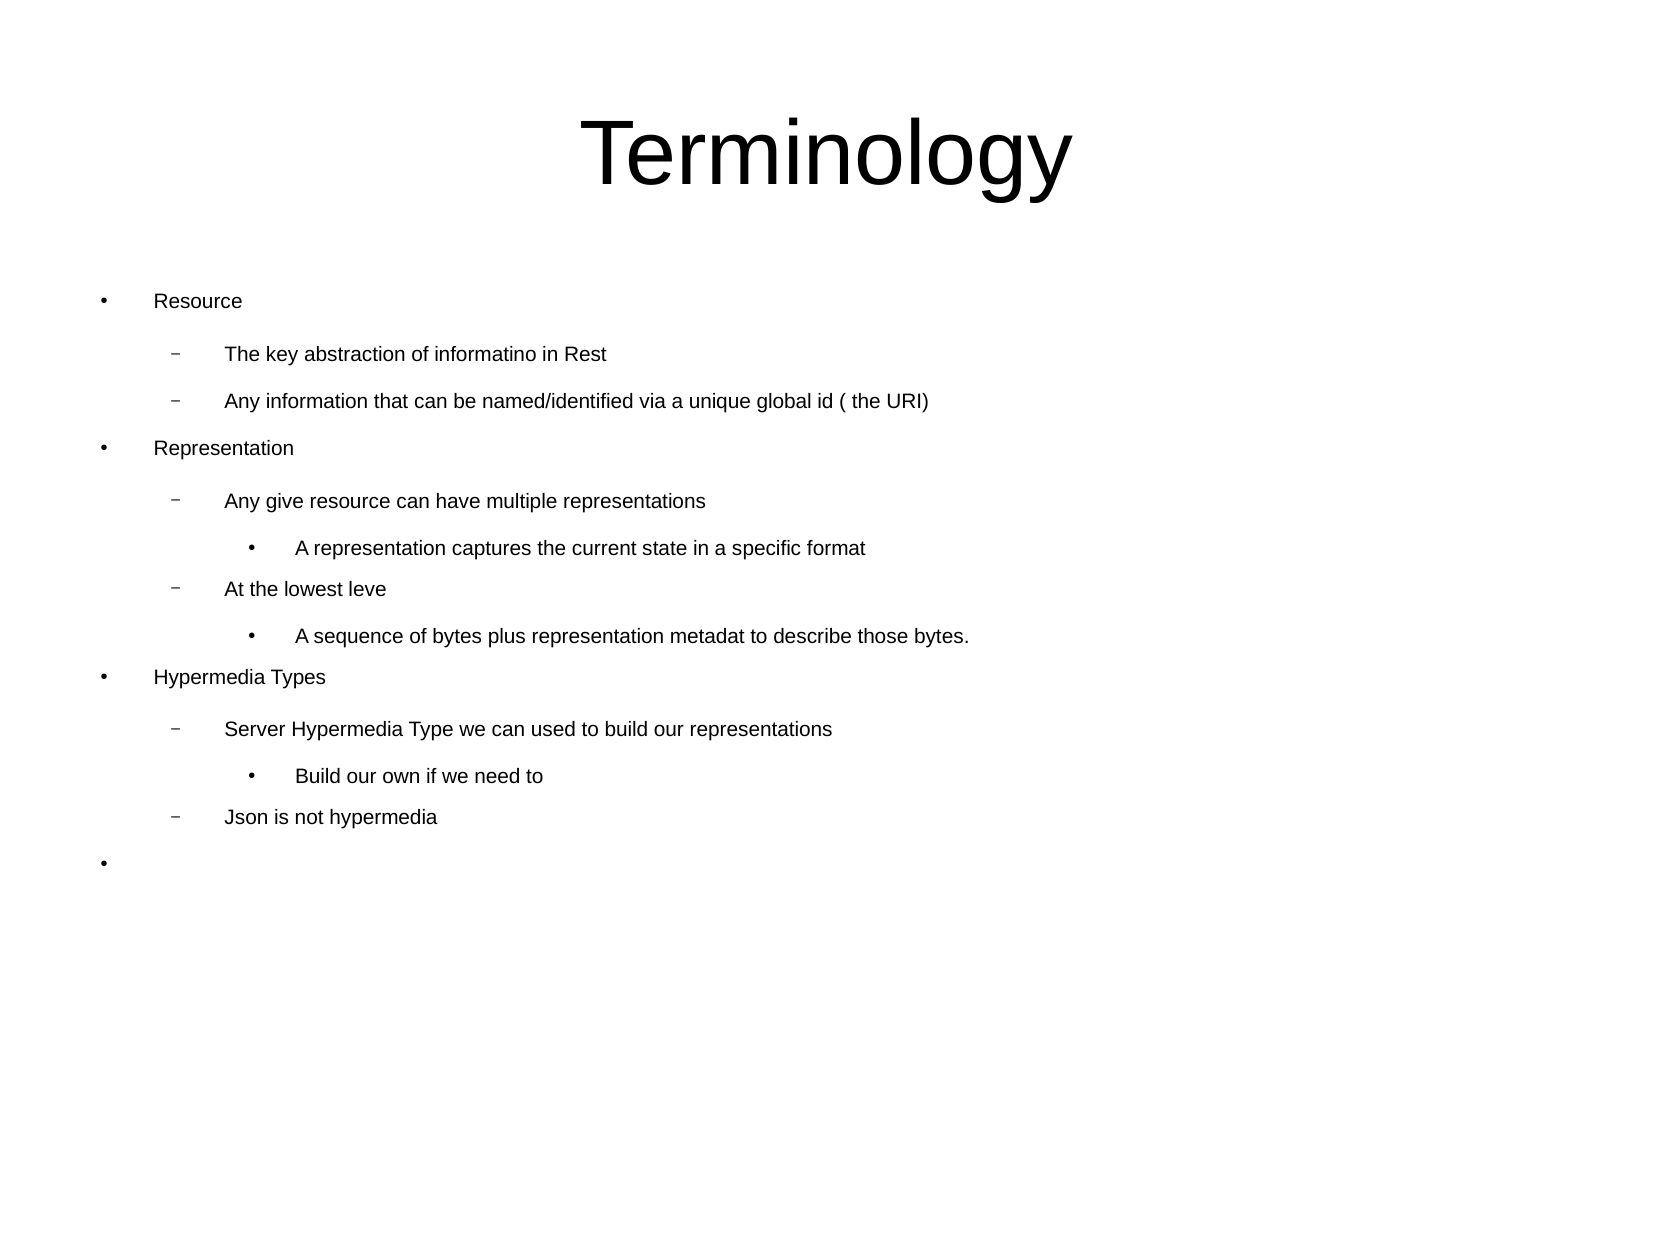

# Terminology
Resource
The key abstraction of informatino in Rest
Any information that can be named/identified via a unique global id ( the URI)
Representation
Any give resource can have multiple representations
A representation captures the current state in a specific format
At the lowest leve
A sequence of bytes plus representation metadat to describe those bytes.
Hypermedia Types
Server Hypermedia Type we can used to build our representations
Build our own if we need to
Json is not hypermedia